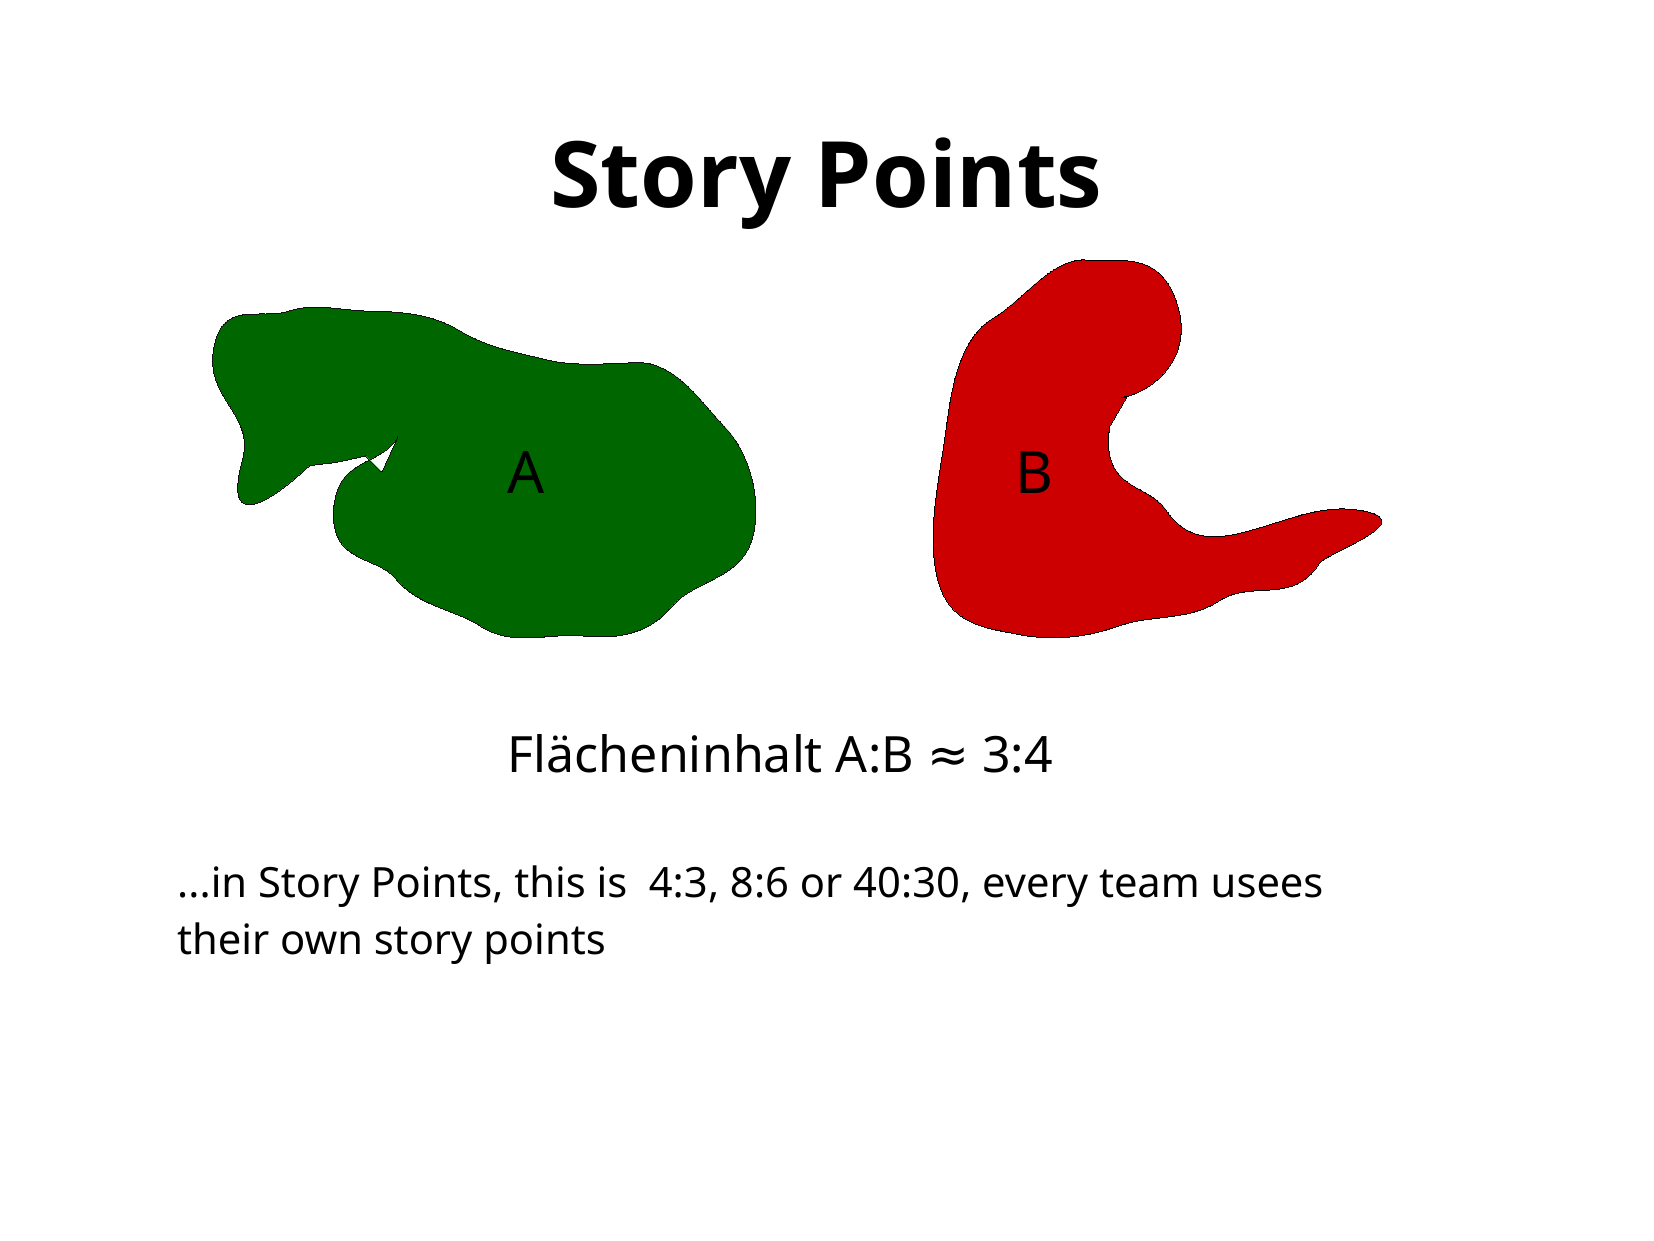

# Story Points
A
B
Flächeninhalt A:B ≈ 3:4
...in Story Points, this is 4:3, 8:6 or 40:30, every team usees their own story points